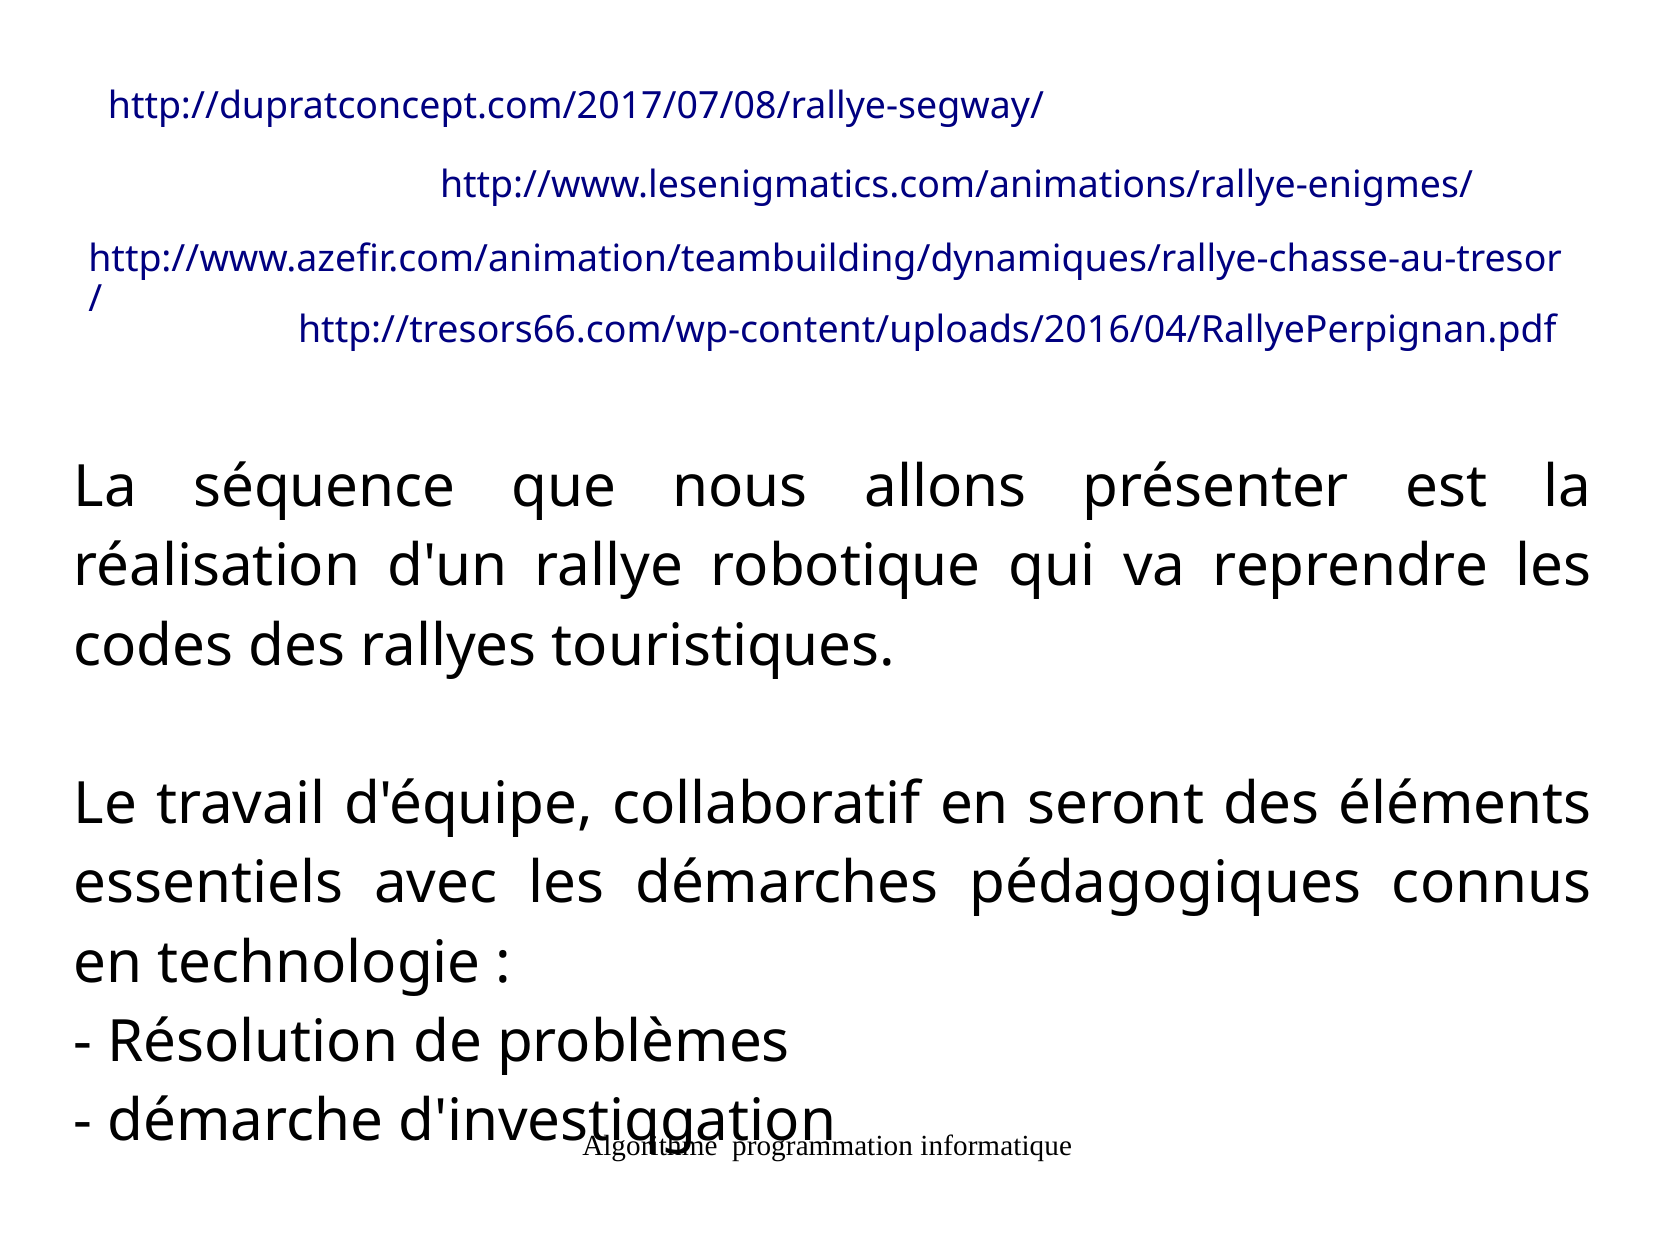

http://dupratconcept.com/2017/07/08/rallye-segway/
http://www.lesenigmatics.com/animations/rallye-enigmes/
http://www.azefir.com/animation/teambuilding/dynamiques/rallye-chasse-au-tresor/
http://tresors66.com/wp-content/uploads/2016/04/RallyePerpignan.pdf
La séquence que nous allons présenter est la réalisation d'un rallye robotique qui va reprendre les codes des rallyes touristiques.
Le travail d'équipe, collaboratif en seront des éléments essentiels avec les démarches pédagogiques connus en technologie :
- Résolution de problèmes
- démarche d'investiqgation
Algorithme programmation informatique